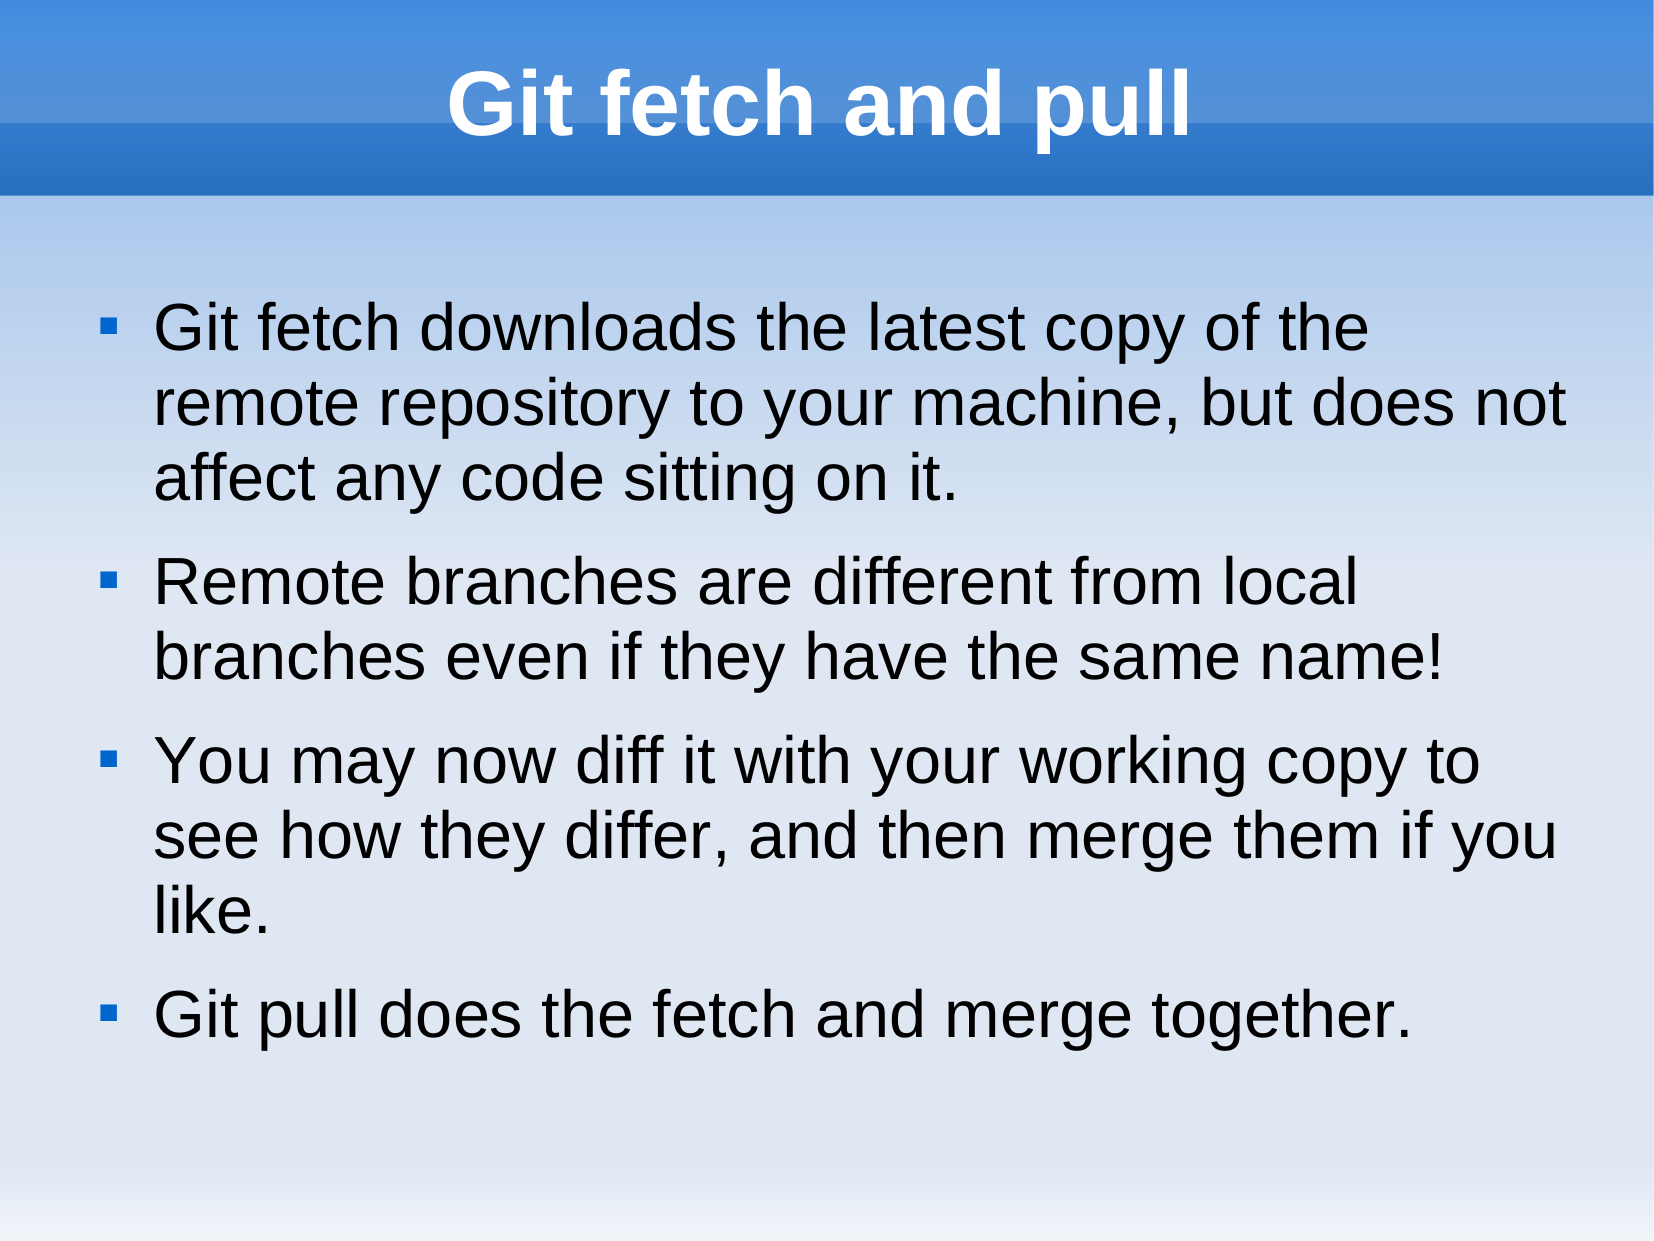

# Git fetch and pull
Git fetch downloads the latest copy of the remote repository to your machine, but does not affect any code sitting on it.
Remote branches are different from local branches even if they have the same name!
You may now diff it with your working copy to see how they differ, and then merge them if you like.
Git pull does the fetch and merge together.